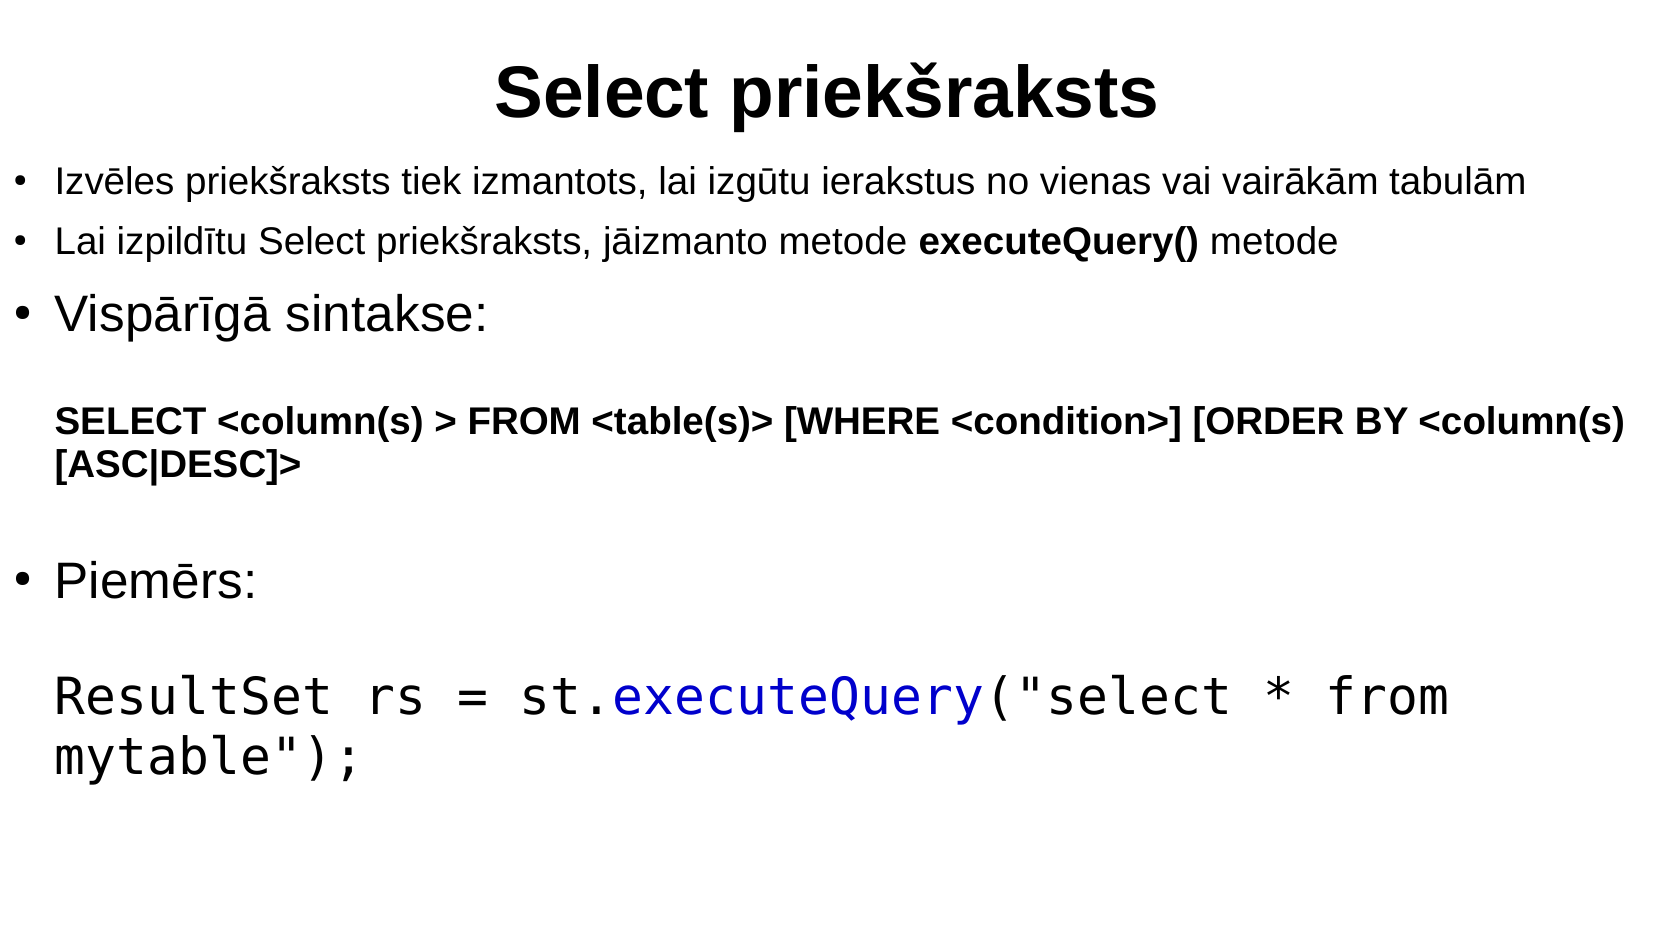

# Select priekšraksts
Izvēles priekšraksts tiek izmantots, lai izgūtu ierakstus no vienas vai vairākām tabulām
Lai izpildītu Select priekšraksts, jāizmanto metode executeQuery() metode
Vispārīgā sintakse:
SELECT <column(s) > FROM <table(s)> [WHERE <condition>] [ORDER BY <column(s) [ASC|DESC]>
Piemērs:
ResultSet rs = st.executeQuery("select * from mytable");